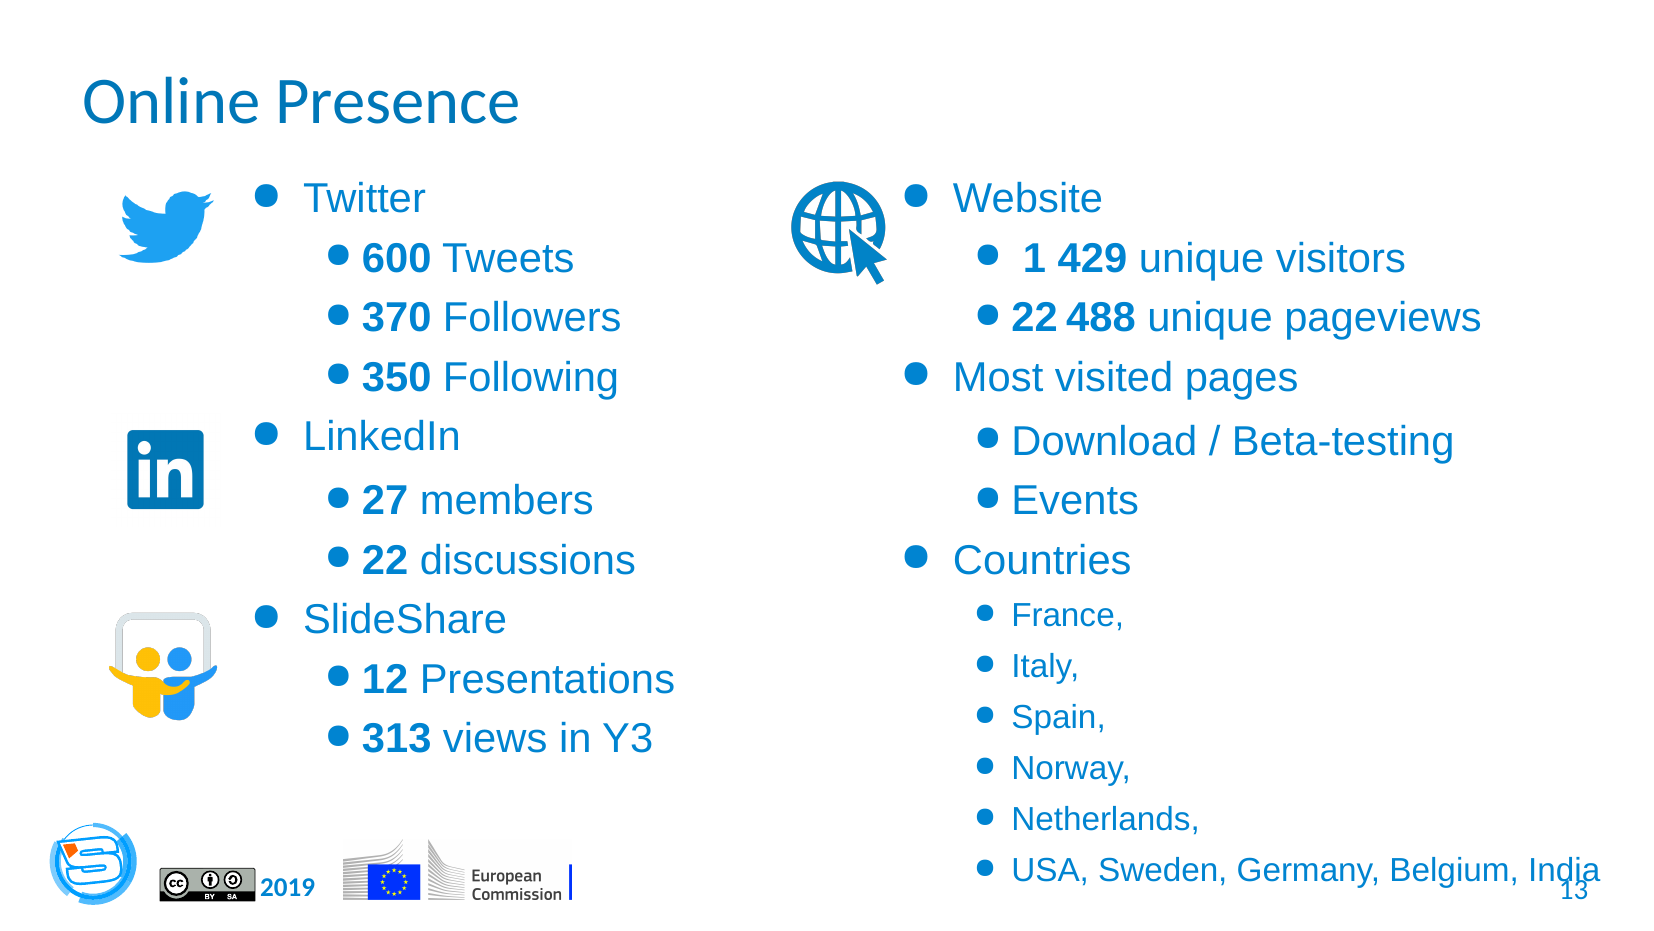

# Online Presence
Twitter
600 Tweets
370 Followers
350 Following
LinkedIn
27 members
22 discussions
SlideShare
12 Presentations
313 views in Y3
Website
 1 429 unique visitors
22 488 unique pageviews
Most visited pages
Download / Beta-testing
Events
Countries
France,
Italy,
Spain,
Norway,
Netherlands,
USA, Sweden, Germany, Belgium, India
13